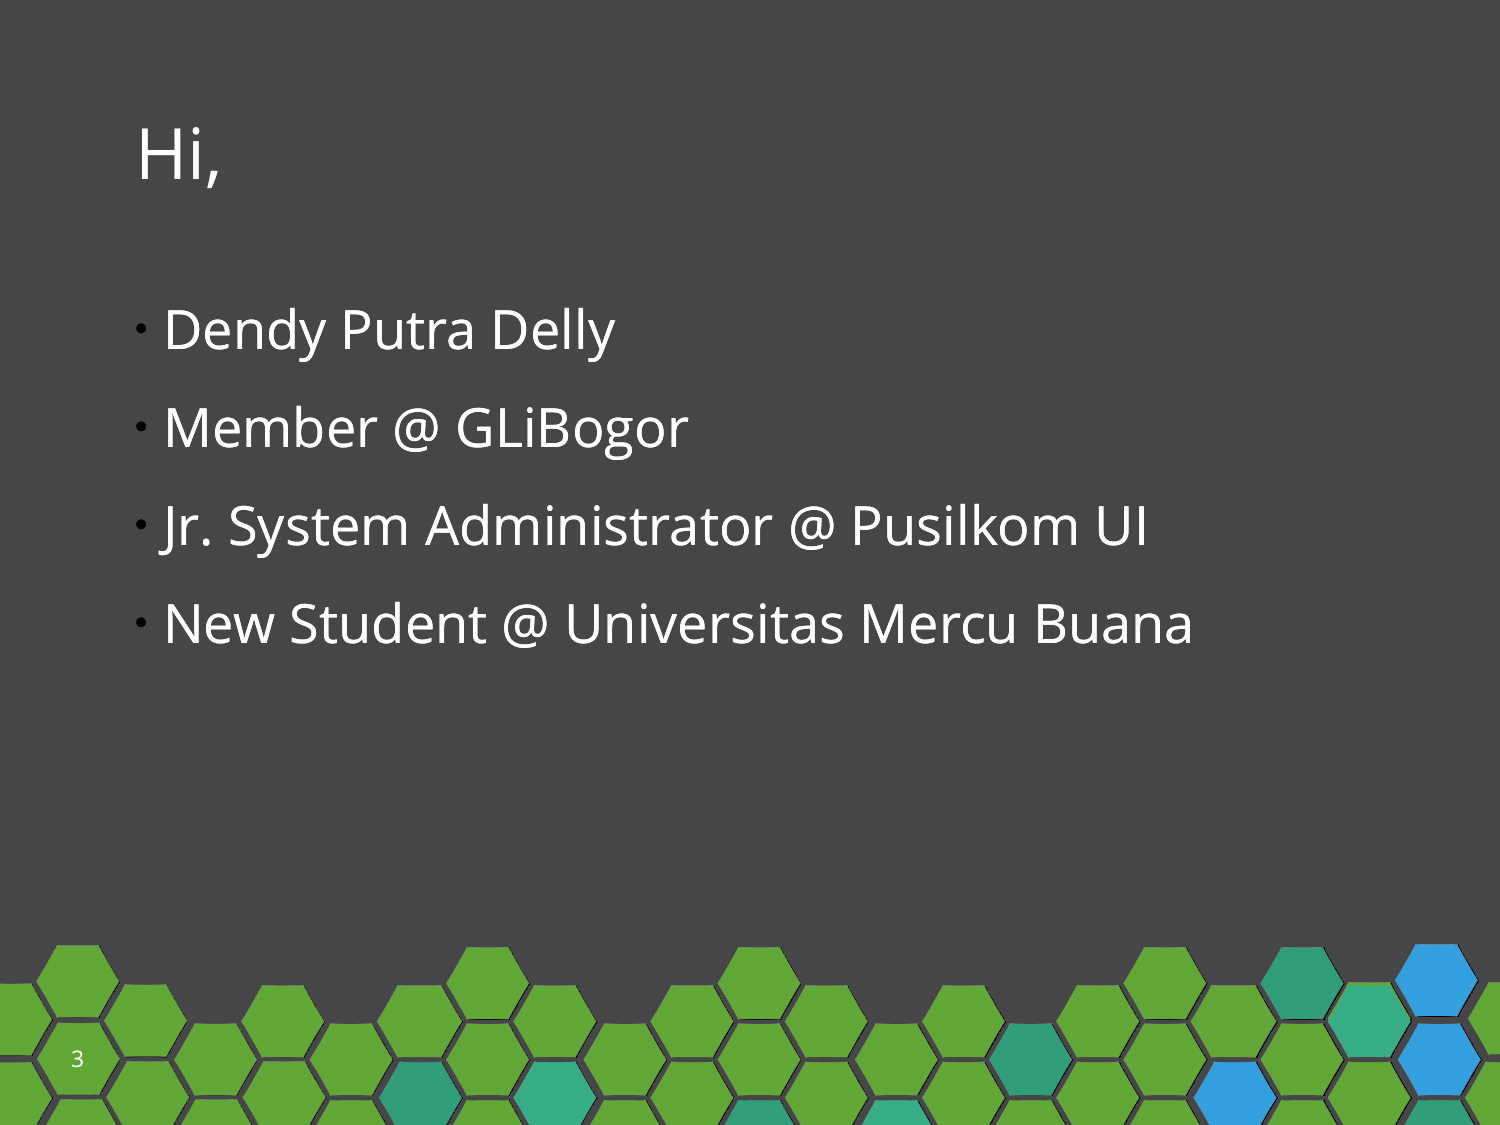

# Hi,
Dendy Putra Delly
Member @ GLiBogor
Jr. System Administrator @ Pusilkom UI
New Student @ Universitas Mercu Buana
Dendy Putra Delly
Member @ GLiBogor
Jr. System Administrator @ Pusilkom UI
New Student @ Universitas Mercu Buana